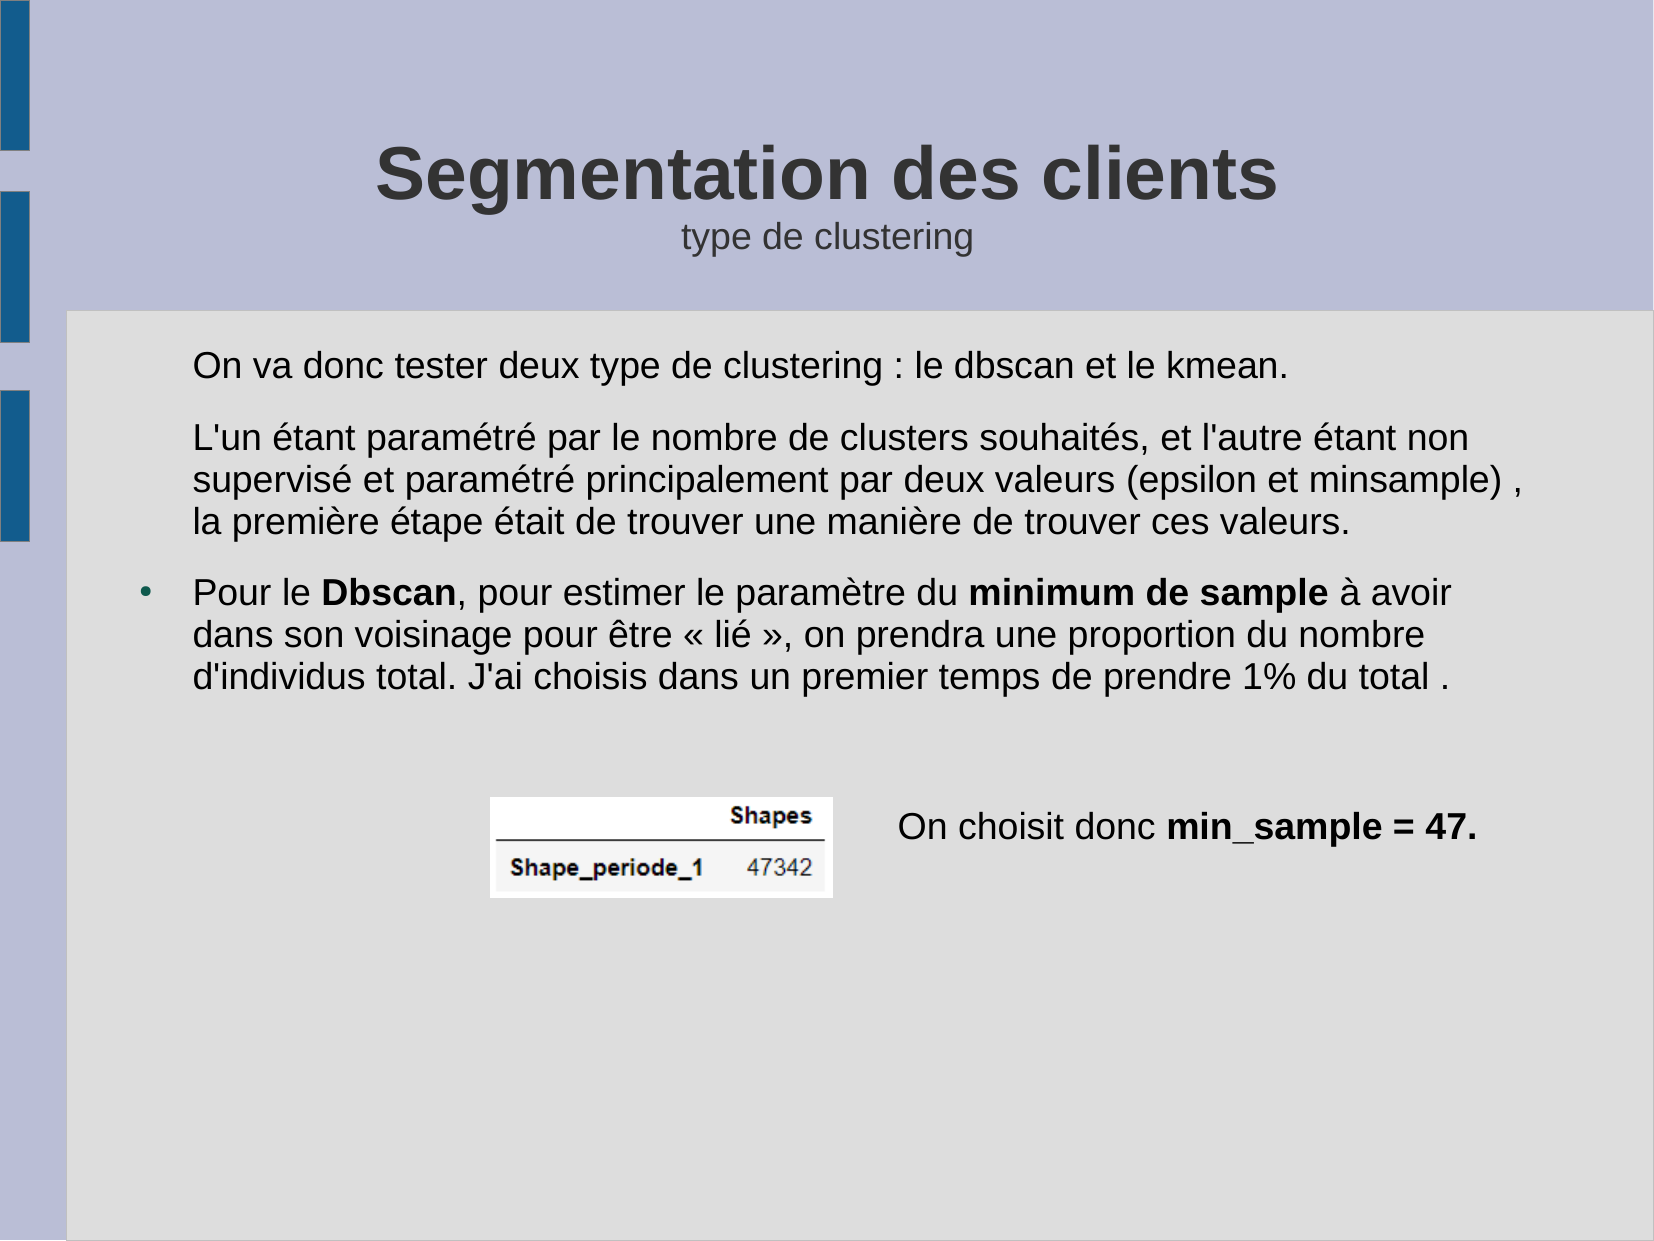

# Segmentation des clients type de clustering
On va donc tester deux type de clustering : le dbscan et le kmean.
L'un étant paramétré par le nombre de clusters souhaités, et l'autre étant non supervisé et paramétré principalement par deux valeurs (epsilon et minsample) , la première étape était de trouver une manière de trouver ces valeurs.
Pour le Dbscan, pour estimer le paramètre du minimum de sample à avoir dans son voisinage pour être « lié », on prendra une proportion du nombre d'individus total. J'ai choisis dans un premier temps de prendre 1% du total .
On choisit donc min_sample = 47.